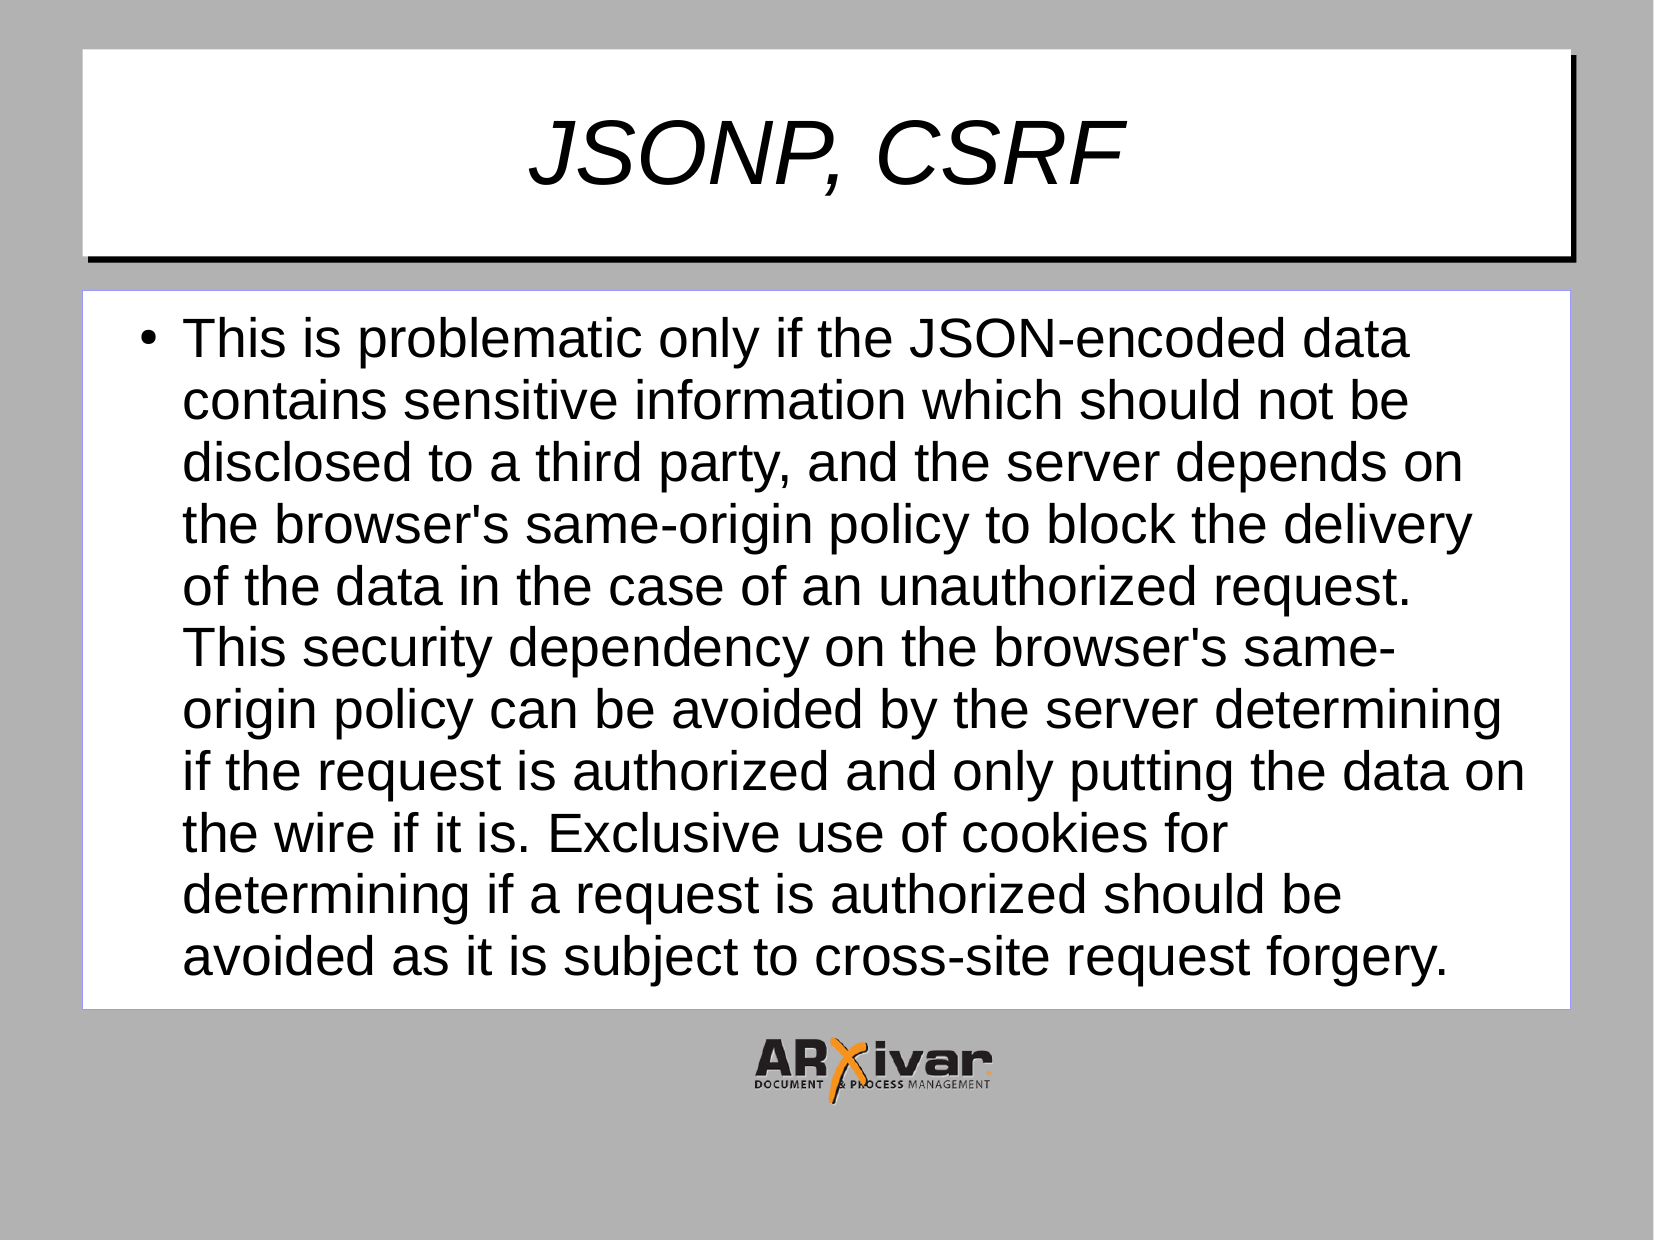

# JSONP, CSRF
This is problematic only if the JSON-encoded data contains sensitive information which should not be disclosed to a third party, and the server depends on the browser's same-origin policy to block the delivery of the data in the case of an unauthorized request. This security dependency on the browser's same-origin policy can be avoided by the server determining if the request is authorized and only putting the data on the wire if it is. Exclusive use of cookies for determining if a request is authorized should be avoided as it is subject to cross-site request forgery.